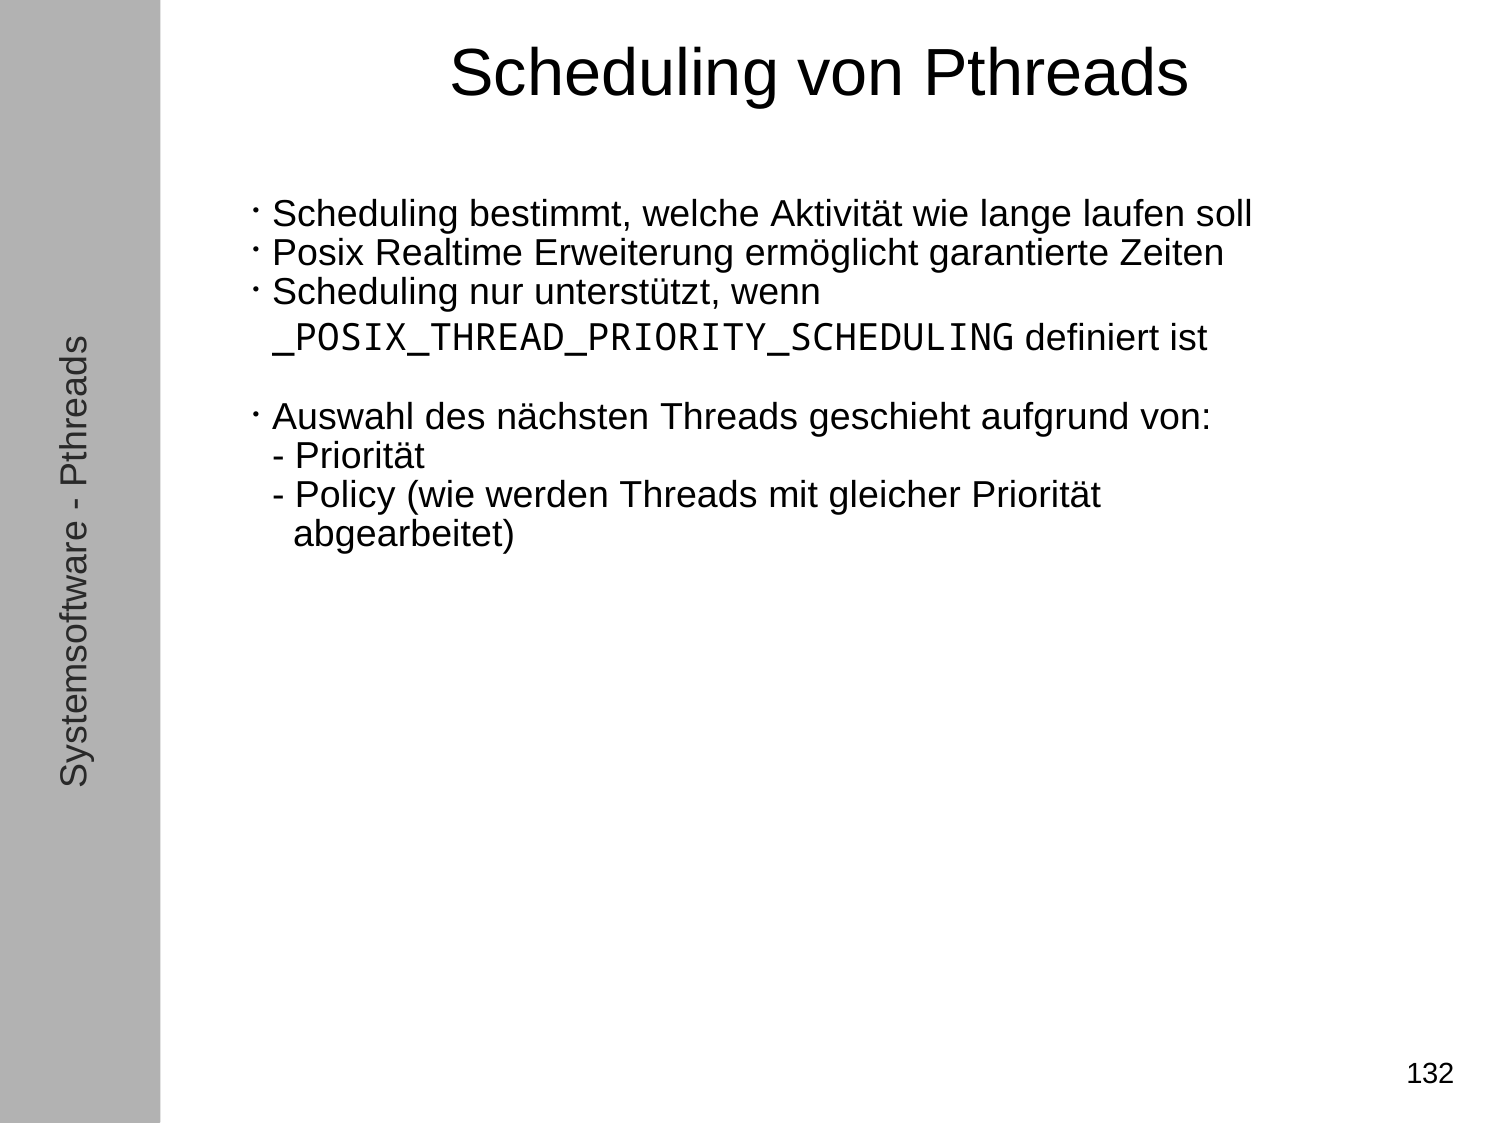

Scheduling von Pthreads
Scheduling bestimmt, welche Aktivität wie lange laufen soll
Posix Realtime Erweiterung ermöglicht garantierte Zeiten
Scheduling nur unterstützt, wenn _POSIX_THREAD_PRIORITY_SCHEDULING definiert ist
Auswahl des nächsten Threads geschieht aufgrund von:
- Priorität
- Policy (wie werden Threads mit gleicher Priorität
 abgearbeitet)
Systemsoftware - Pthreads